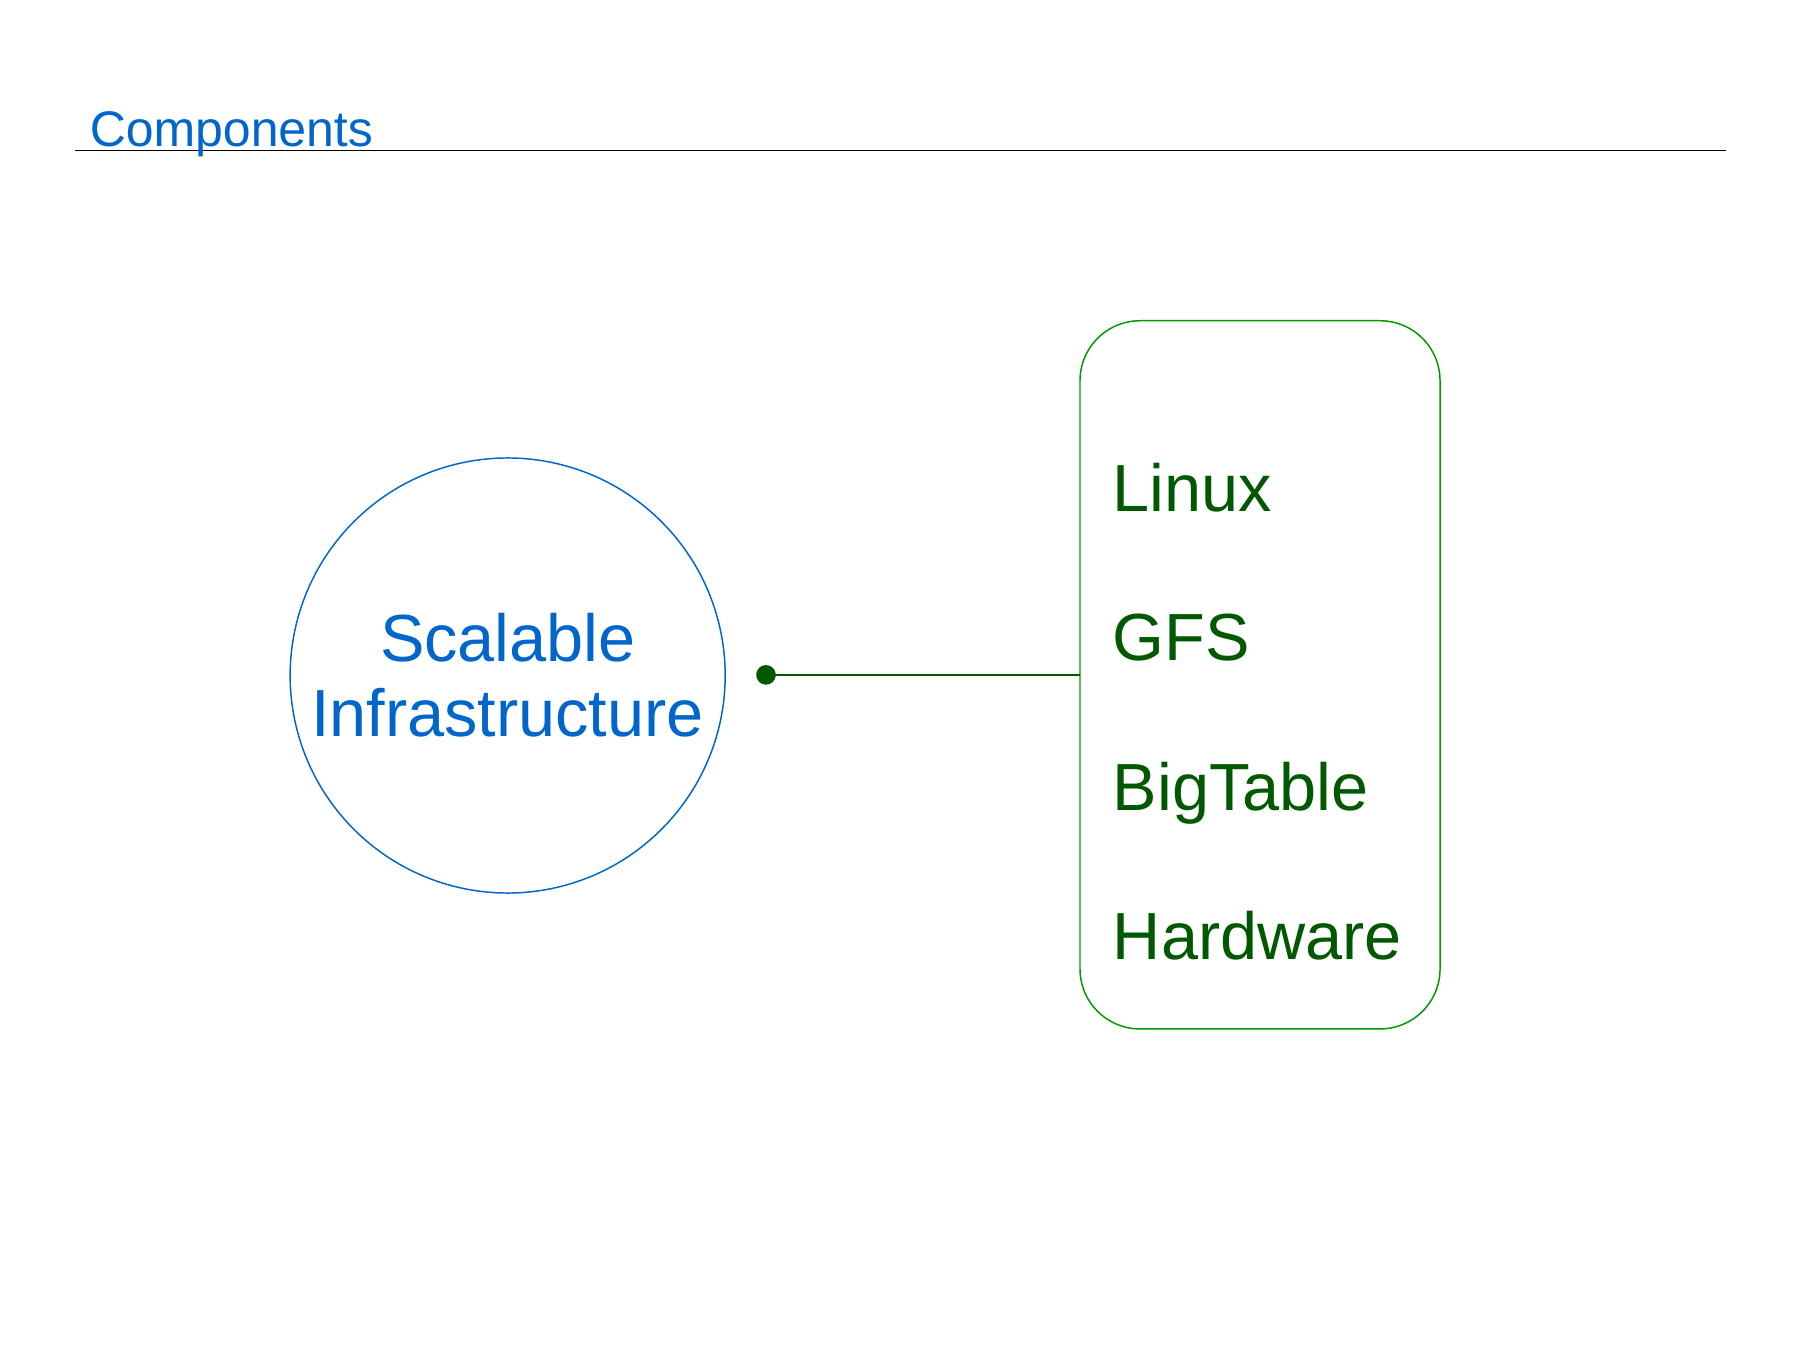

# Components
Linux
GFS
BigTable
Hardware
Scalable
Infrastructure